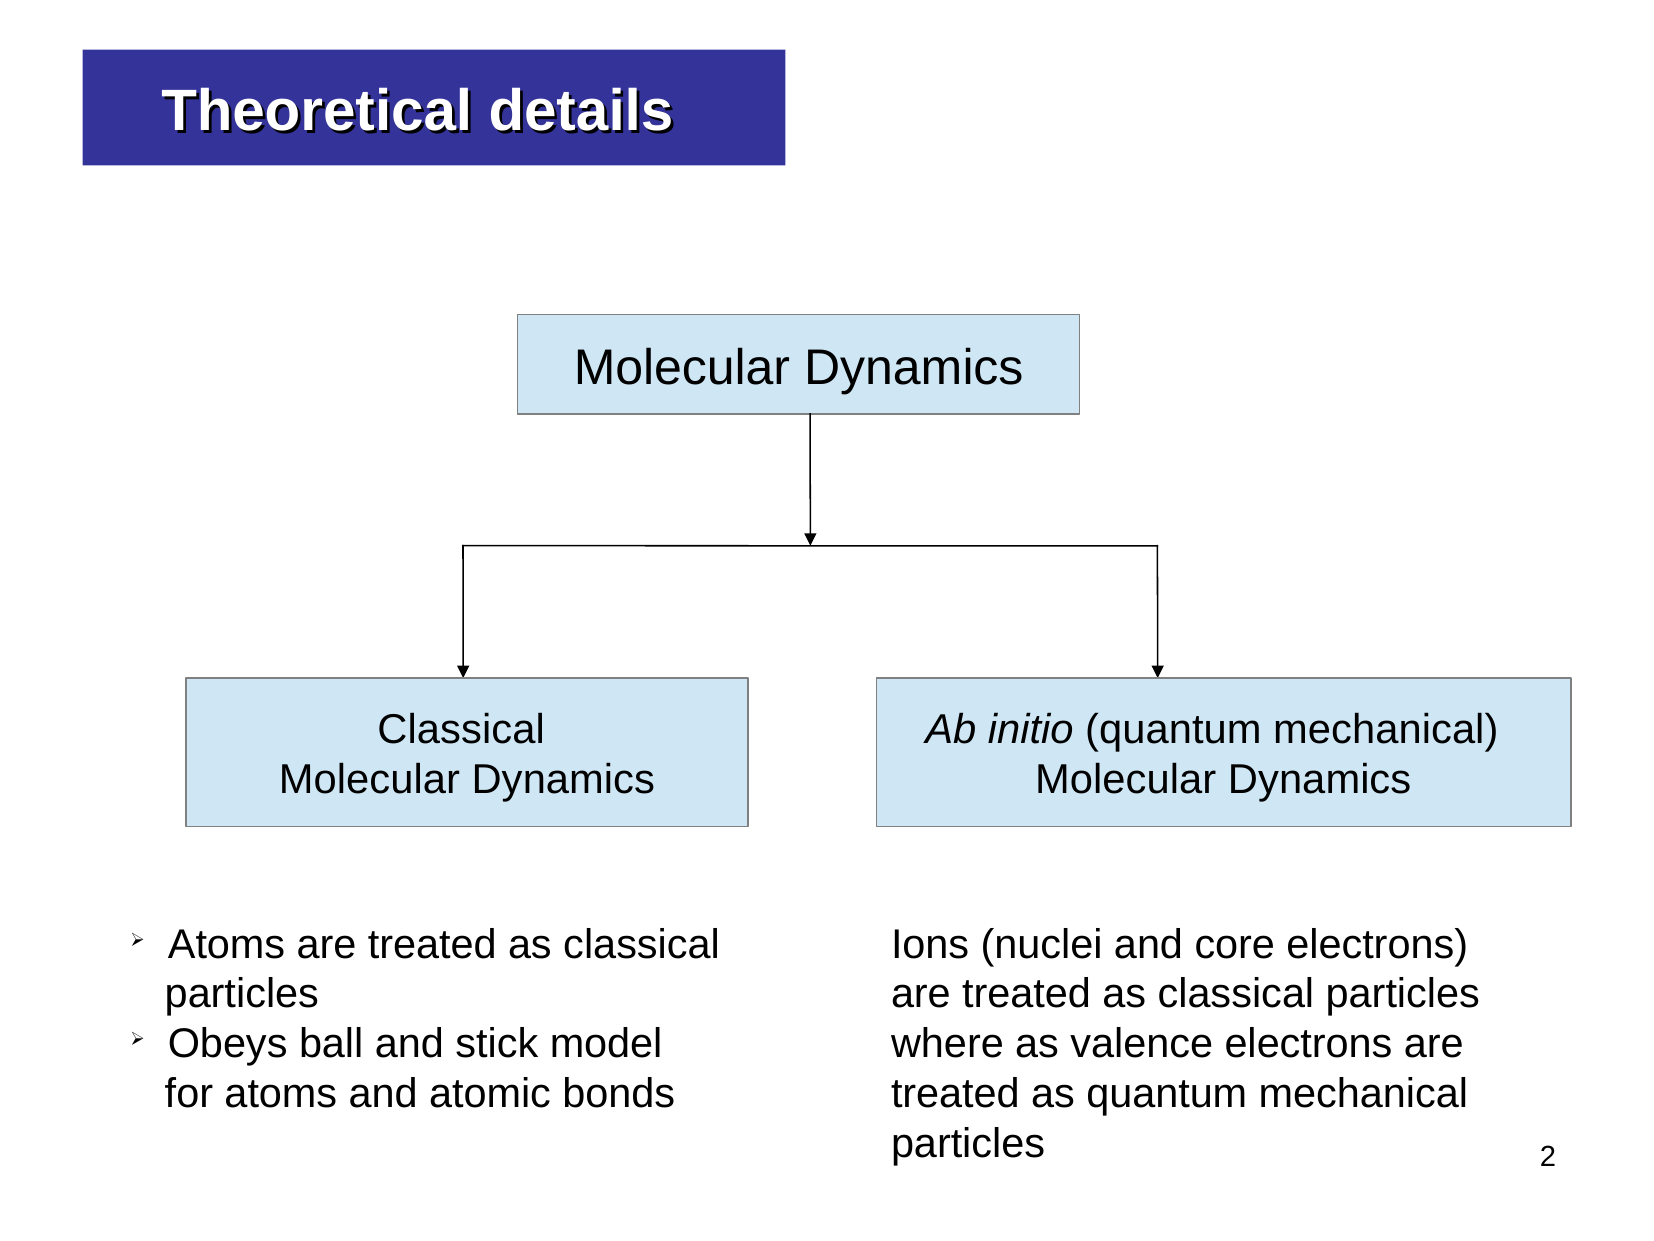

Theoretical details
Molecular Dynamics
Classical
Molecular Dynamics
Ab initio (quantum mechanical)
Molecular Dynamics
 Atoms are treated as classical particles
 Obeys ball and stick model for atoms and atomic bonds
Ions (nuclei and core electrons) are treated as classical particles where as valence electrons are treated as quantum mechanical particles